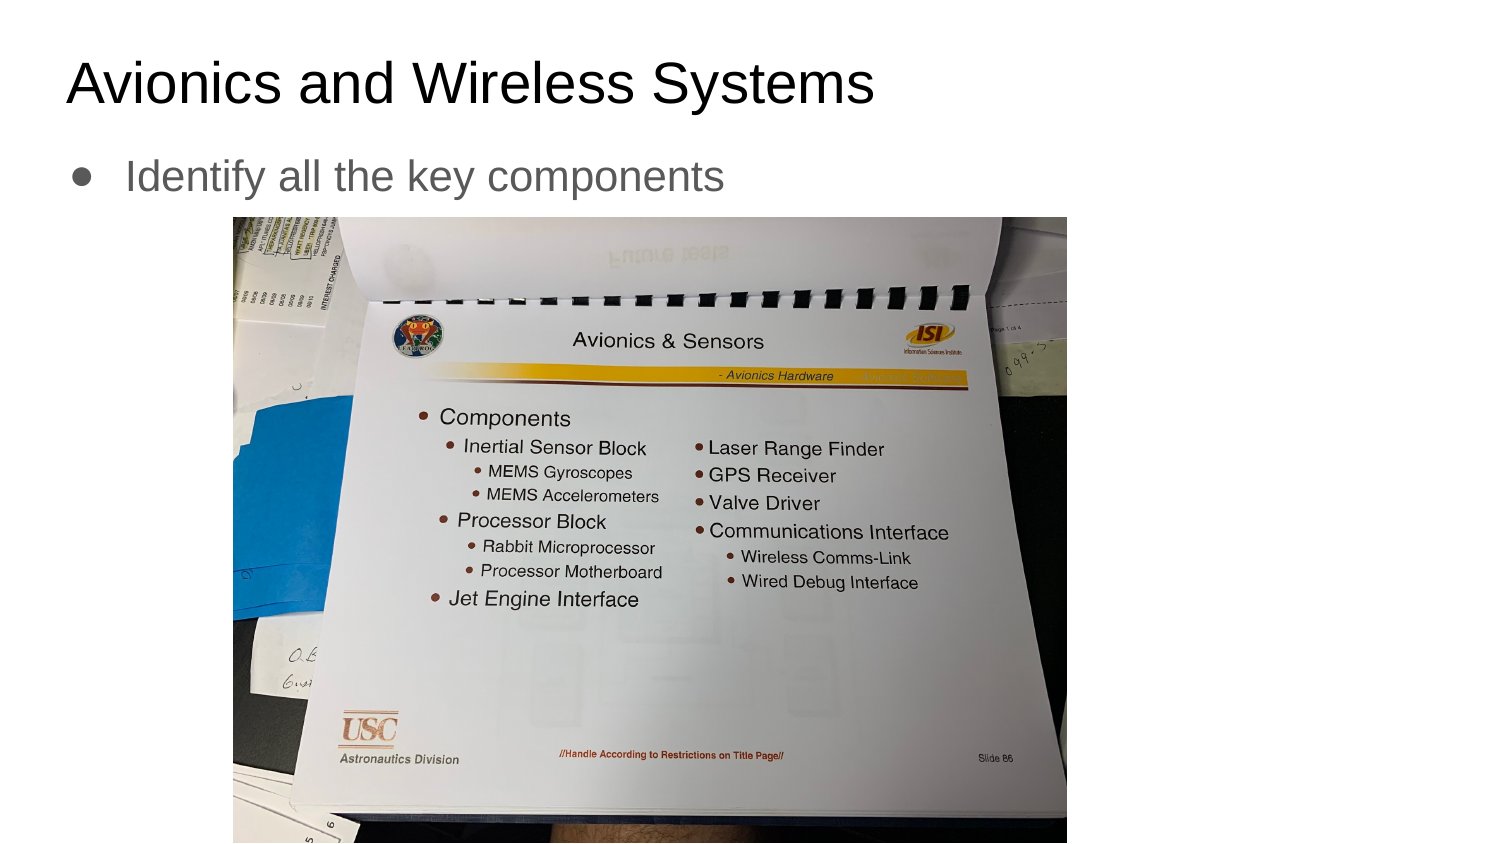

# Avionics and Wireless Systems
Identify all the key components